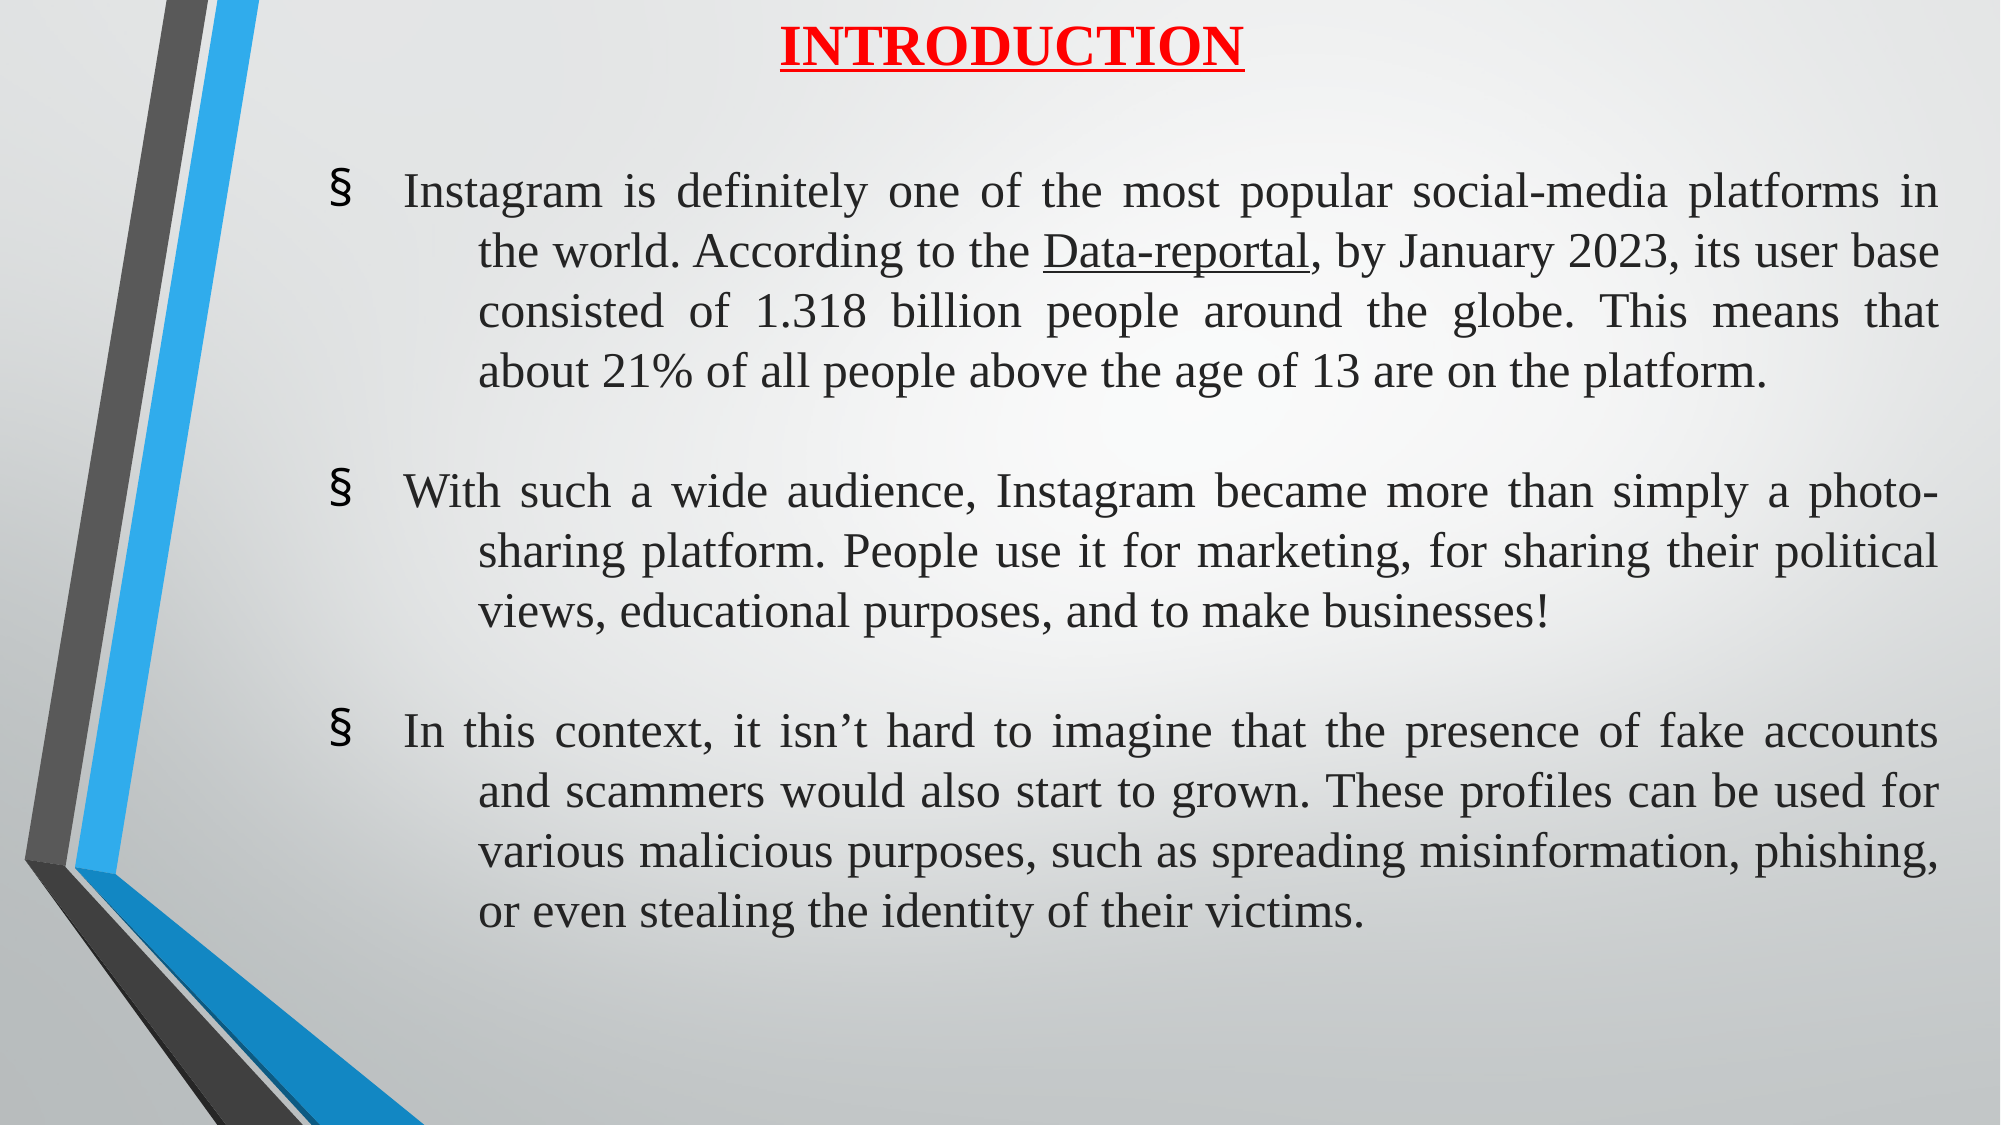

INTRODUCTION
Instagram is definitely one of the most popular social-media platforms in the world. According to the Data-reportal, by January 2023, its user base consisted of 1.318 billion people around the globe. This means that about 21% of all people above the age of 13 are on the platform.
With such a wide audience, Instagram became more than simply a photo-sharing platform. People use it for marketing, for sharing their political views, educational purposes, and to make businesses!
In this context, it isn’t hard to imagine that the presence of fake accounts and scammers would also start to grown. These profiles can be used for various malicious purposes, such as spreading misinformation, phishing, or even stealing the identity of their victims.